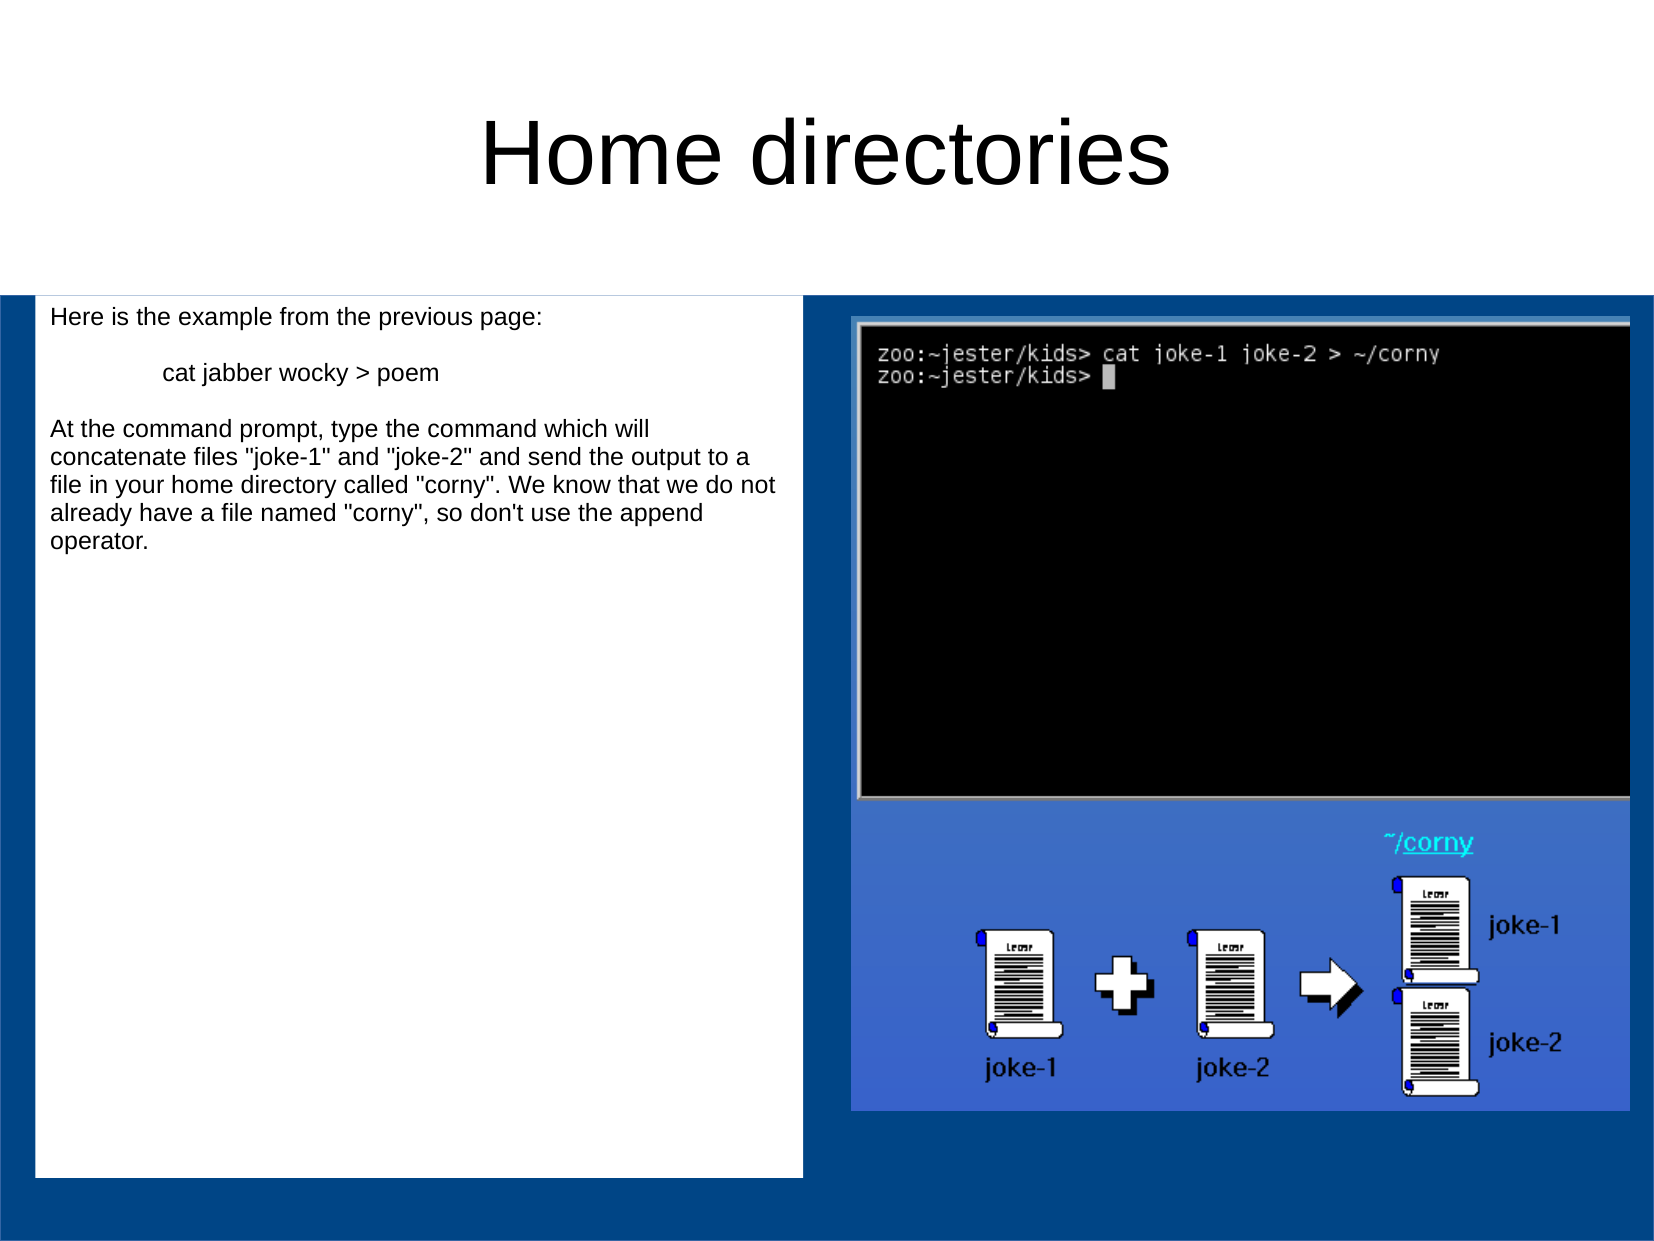

# Home directories
Here is the example from the previous page:
 cat jabber wocky > poem
At the command prompt, type the command which will concatenate files "joke-1" and "joke-2" and send the output to a file in your home directory called "corny". We know that we do not already have a file named "corny", so don't use the append operator.